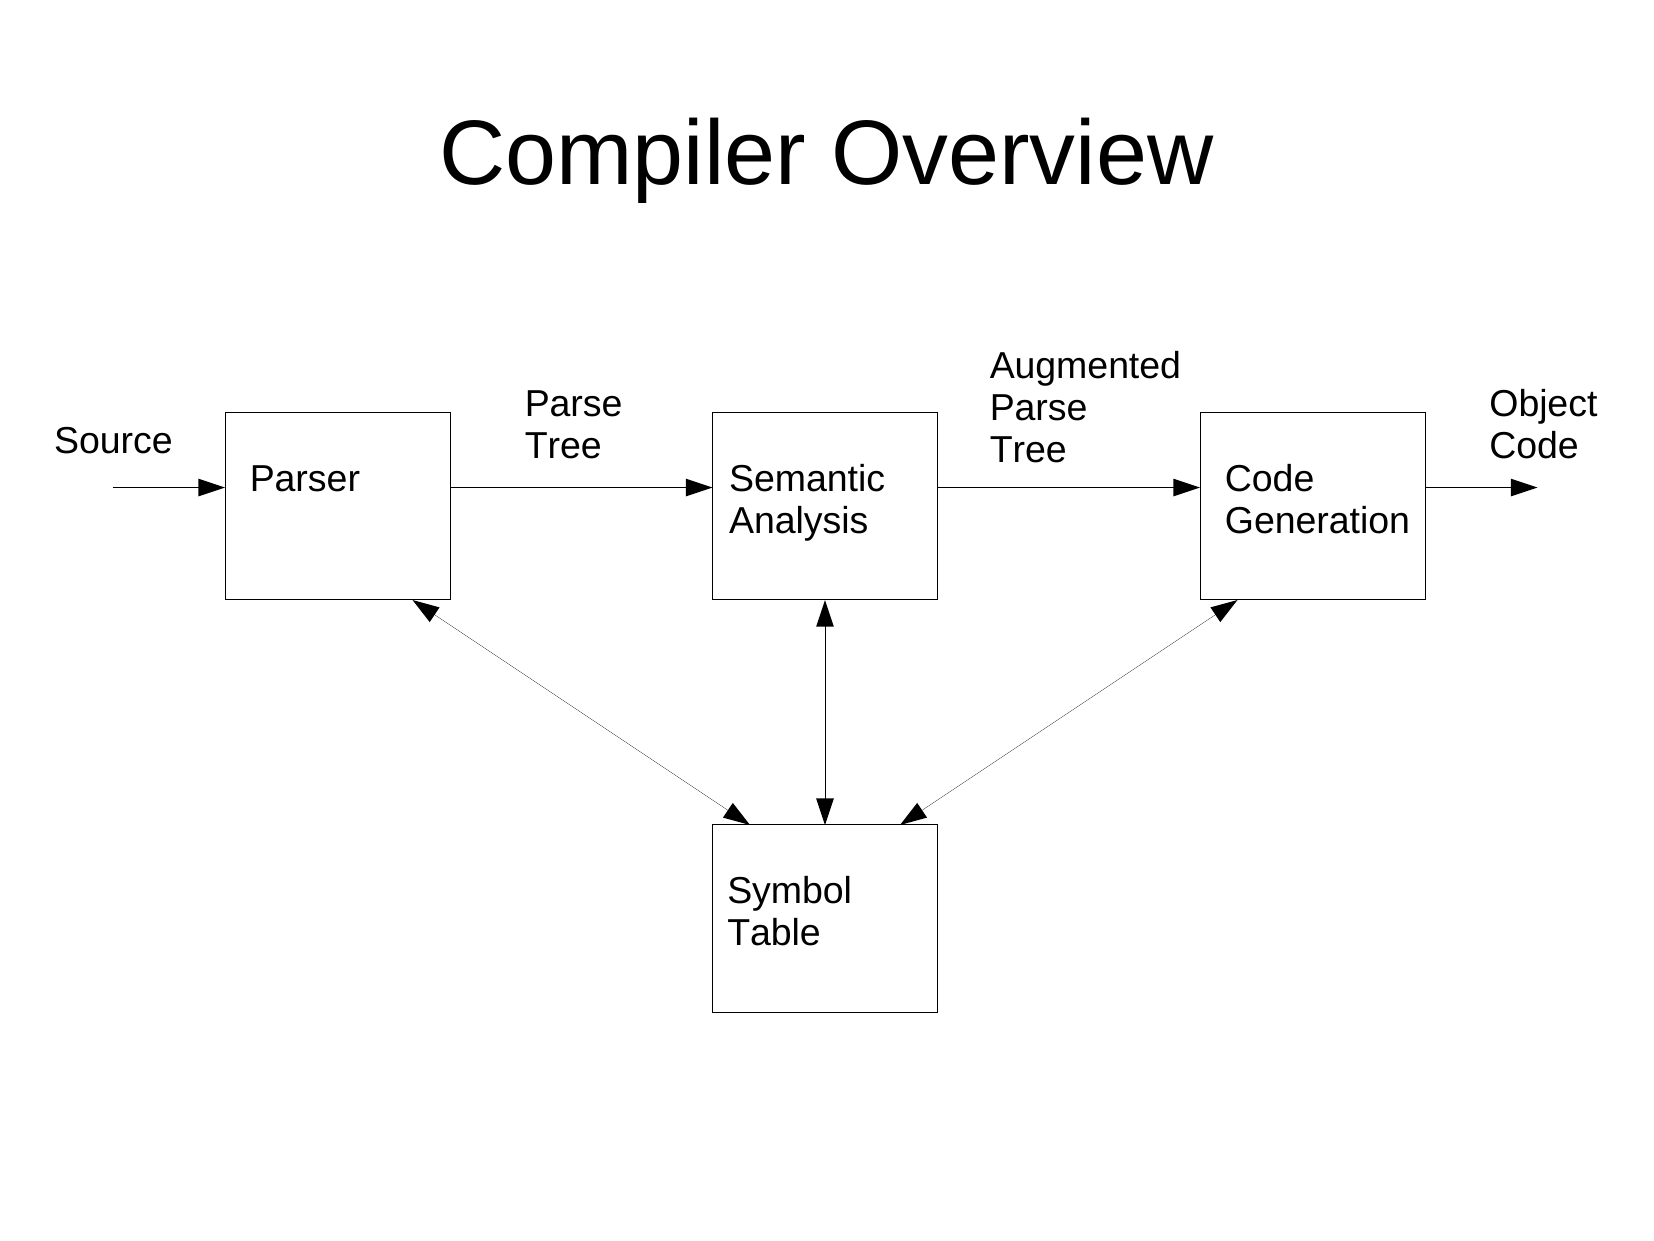

# Compiler Overview
Augmented
Parse
Tree
Parse
Tree
Object
Code
Source
Parser
Semantic
Analysis
Code
Generation
Symbol
Table